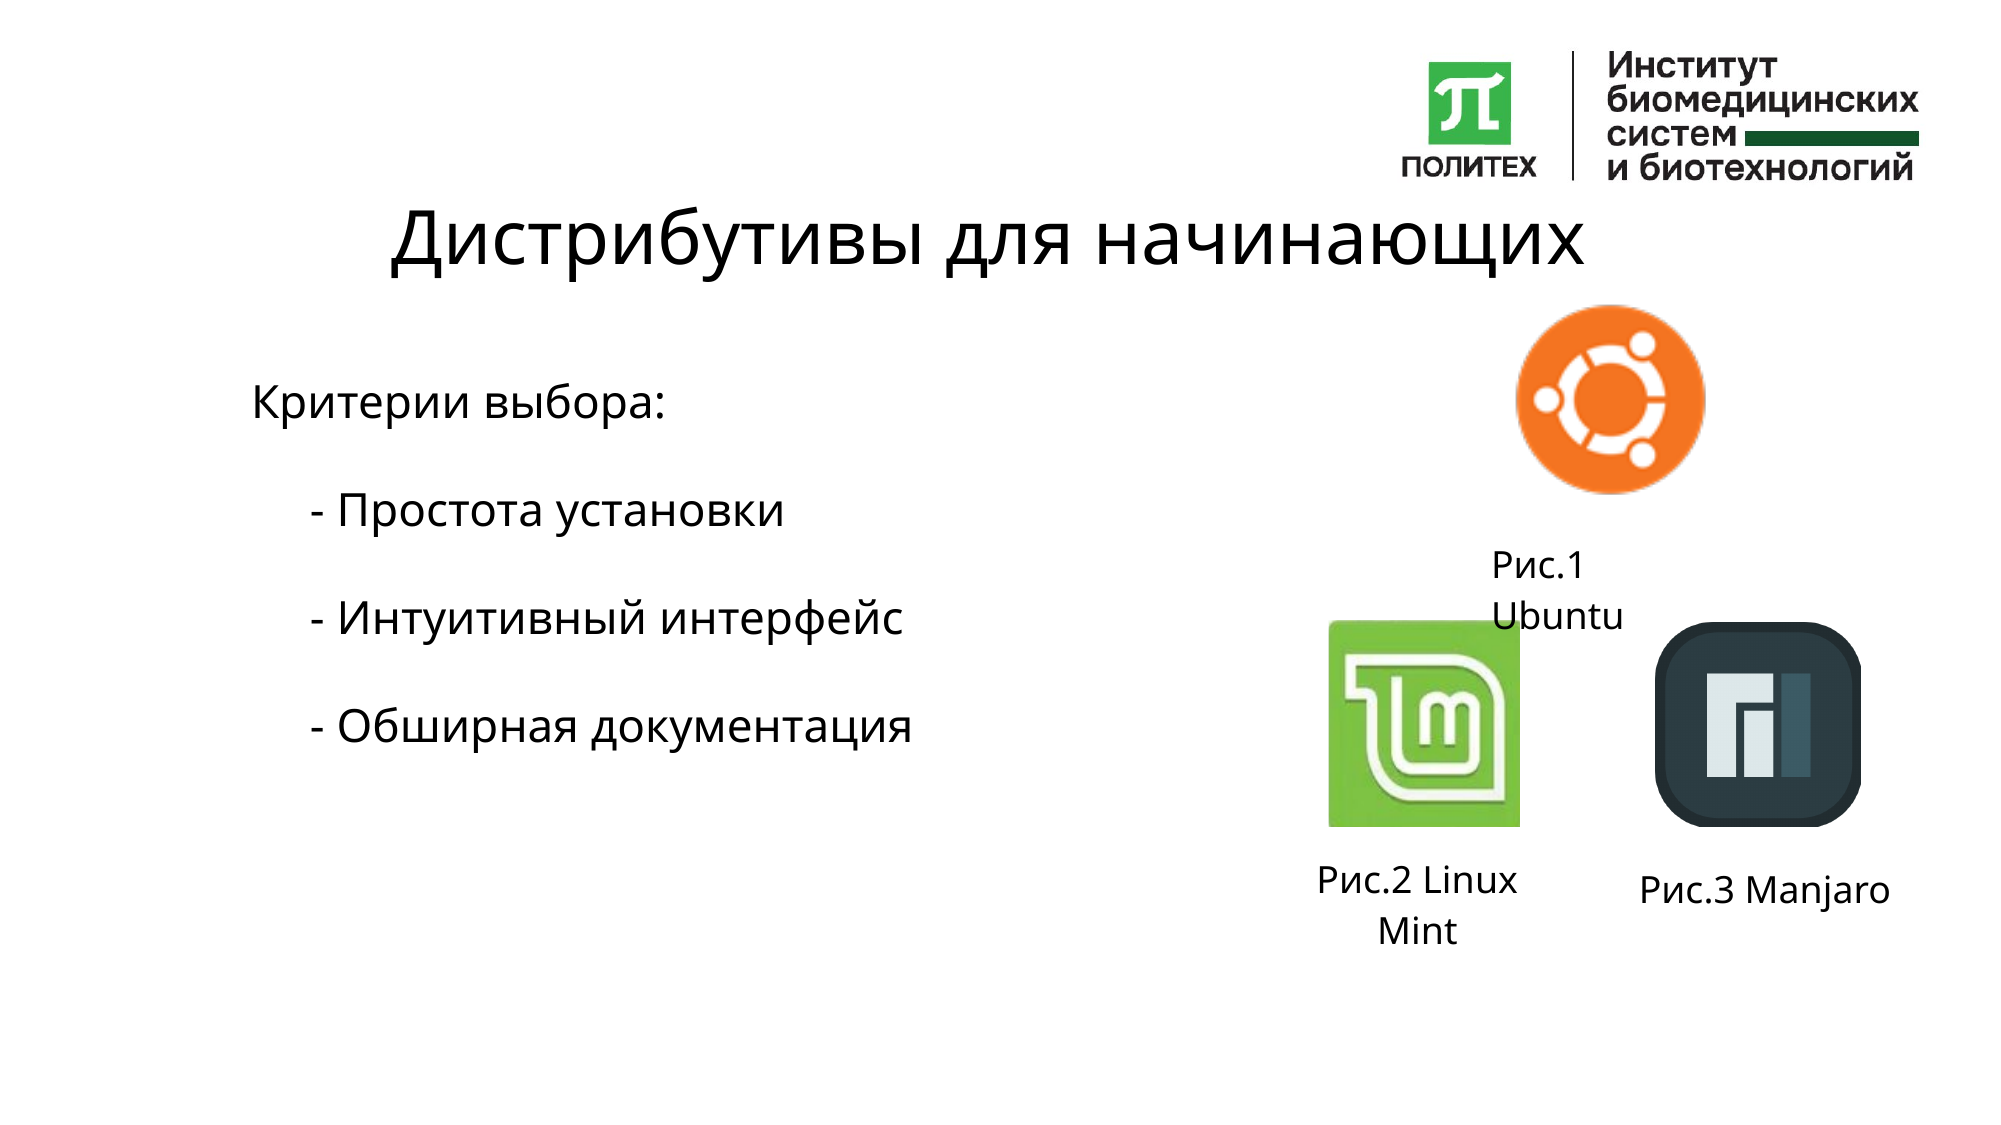

Дистрибутивы для начинающих
Критерии выбора:
- Простота установки
- Интуитивный интерфейс
- Обширная документация
Рис.1 Ubuntu
Рис.2 Linux Mint
Рис.3 Manjaro